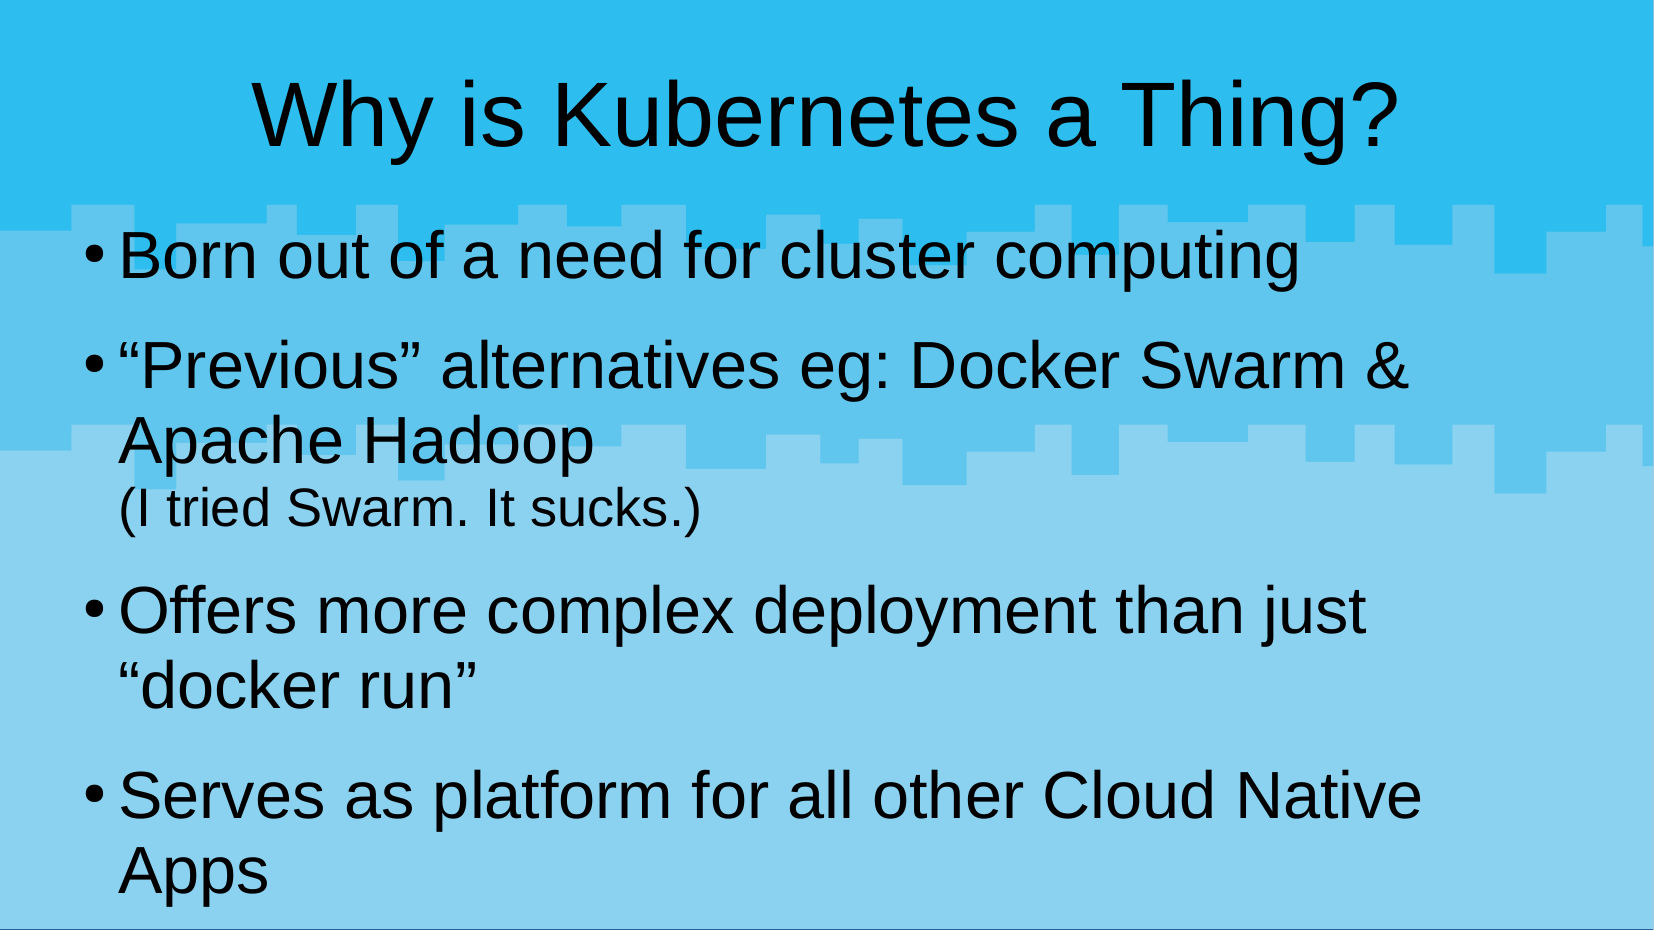

# Why is Kubernetes a Thing?
Born out of a need for cluster computing
“Previous” alternatives eg: Docker Swarm & Apache Hadoop
(I tried Swarm. It sucks.)
Offers more complex deployment than just “docker run”
Serves as platform for all other Cloud Native Apps